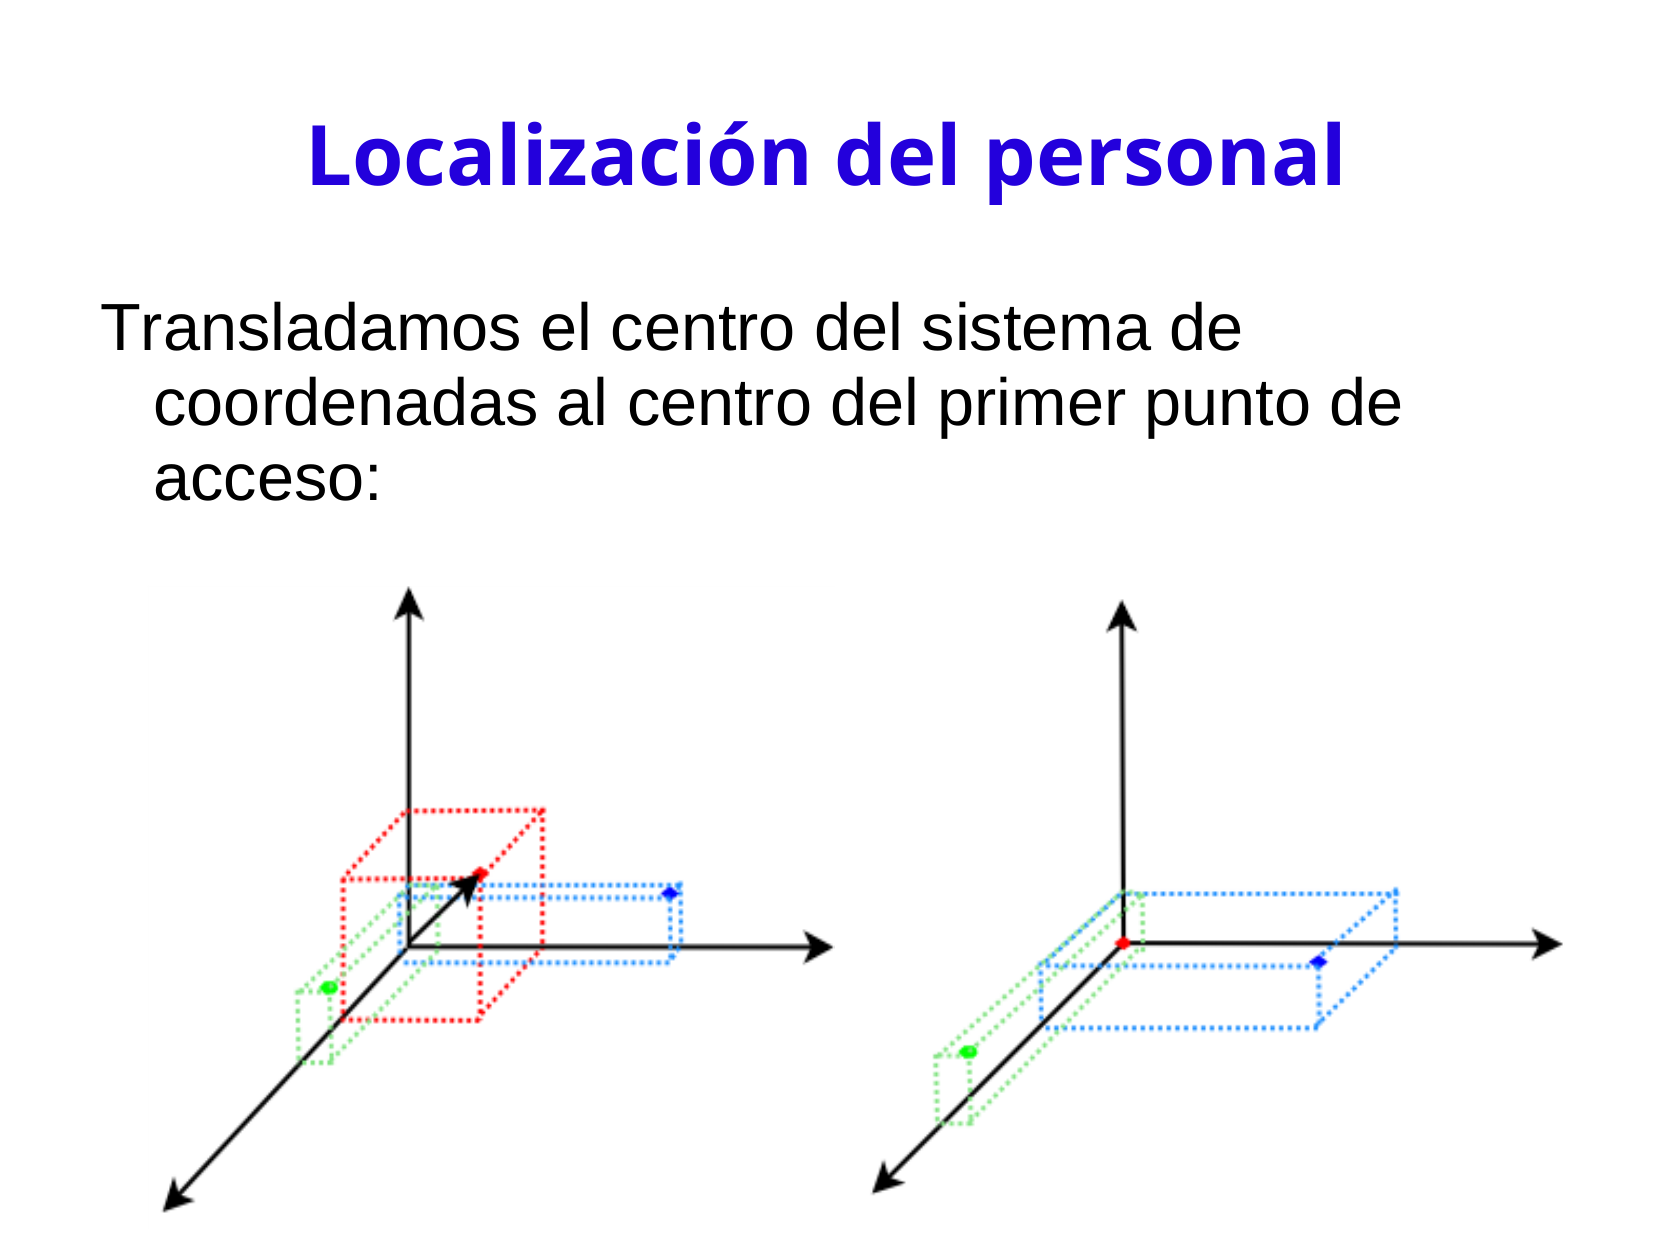

# Localización del personal
Transladamos el centro del sistema de coordenadas al centro del primer punto de acceso: